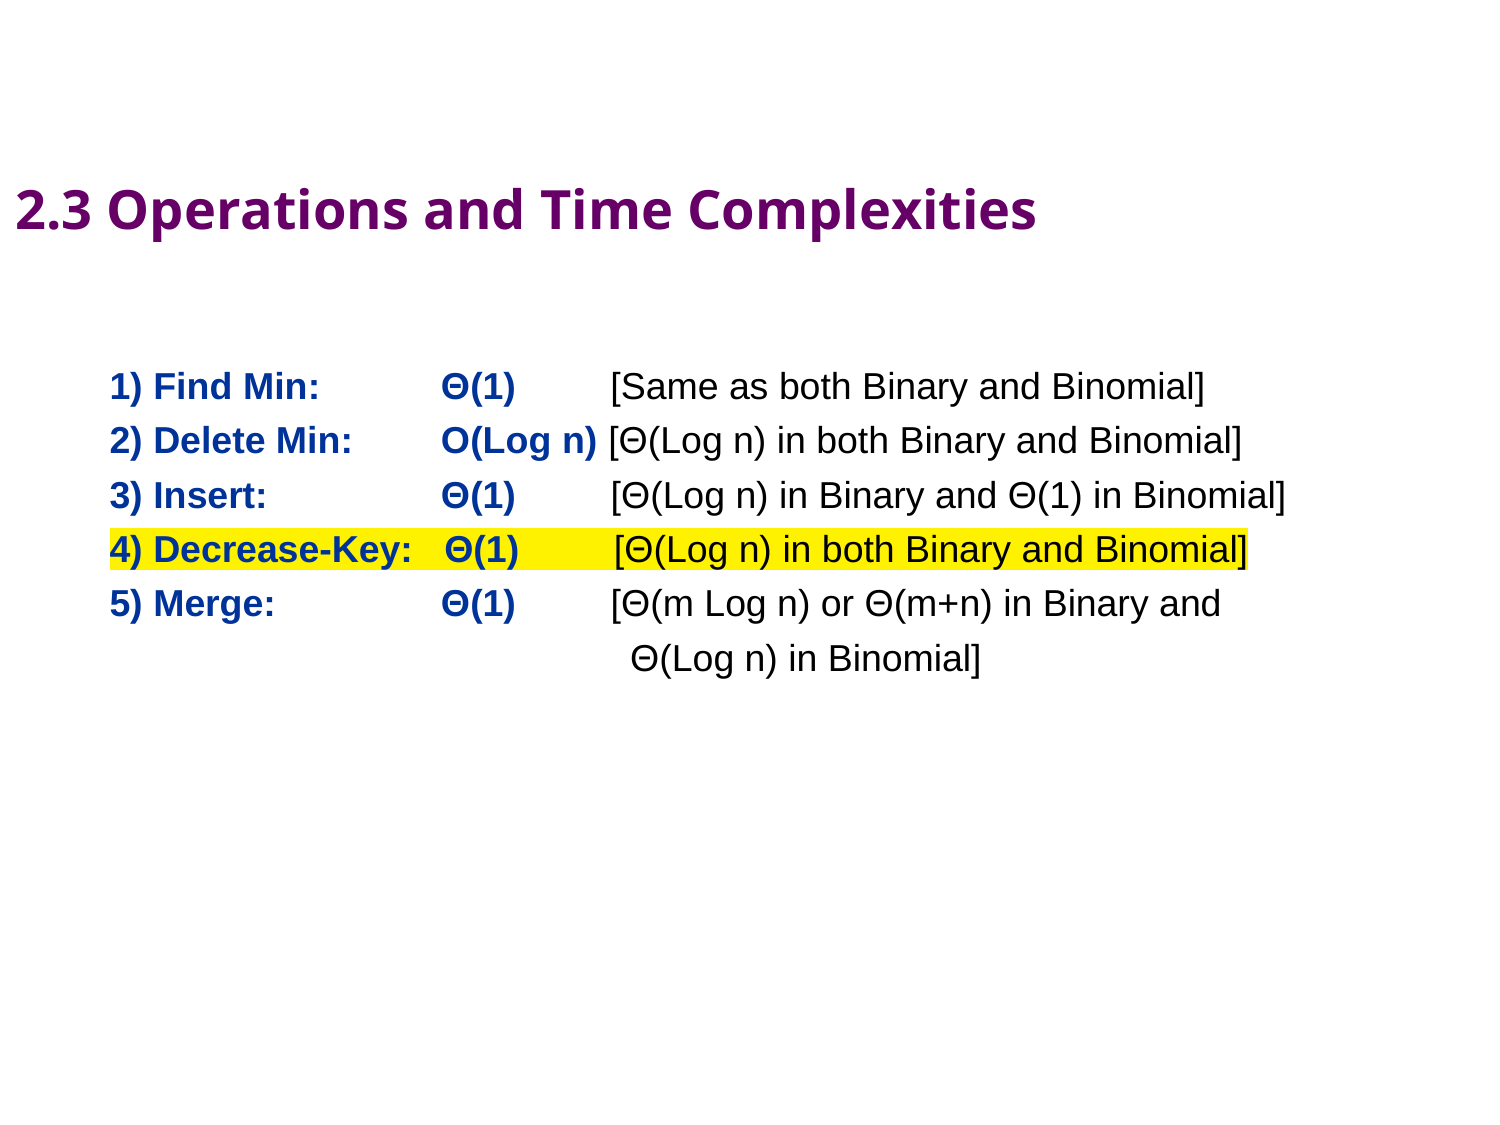

# 2.3 Operations and Time Complexities
1) Find Min: 	 Θ(1) [Same as both Binary and Binomial]
2) Delete Min: 	 O(Log n) [Θ(Log n) in both Binary and Binomial]
3) Insert: 	 Θ(1) [Θ(Log n) in Binary and Θ(1) in Binomial]
4) Decrease-Key: Θ(1) [Θ(Log n) in both Binary and Binomial]
5) Merge: 	 Θ(1) [Θ(m Log n) or Θ(m+n) in Binary and
 	 Θ(Log n) in Binomial]